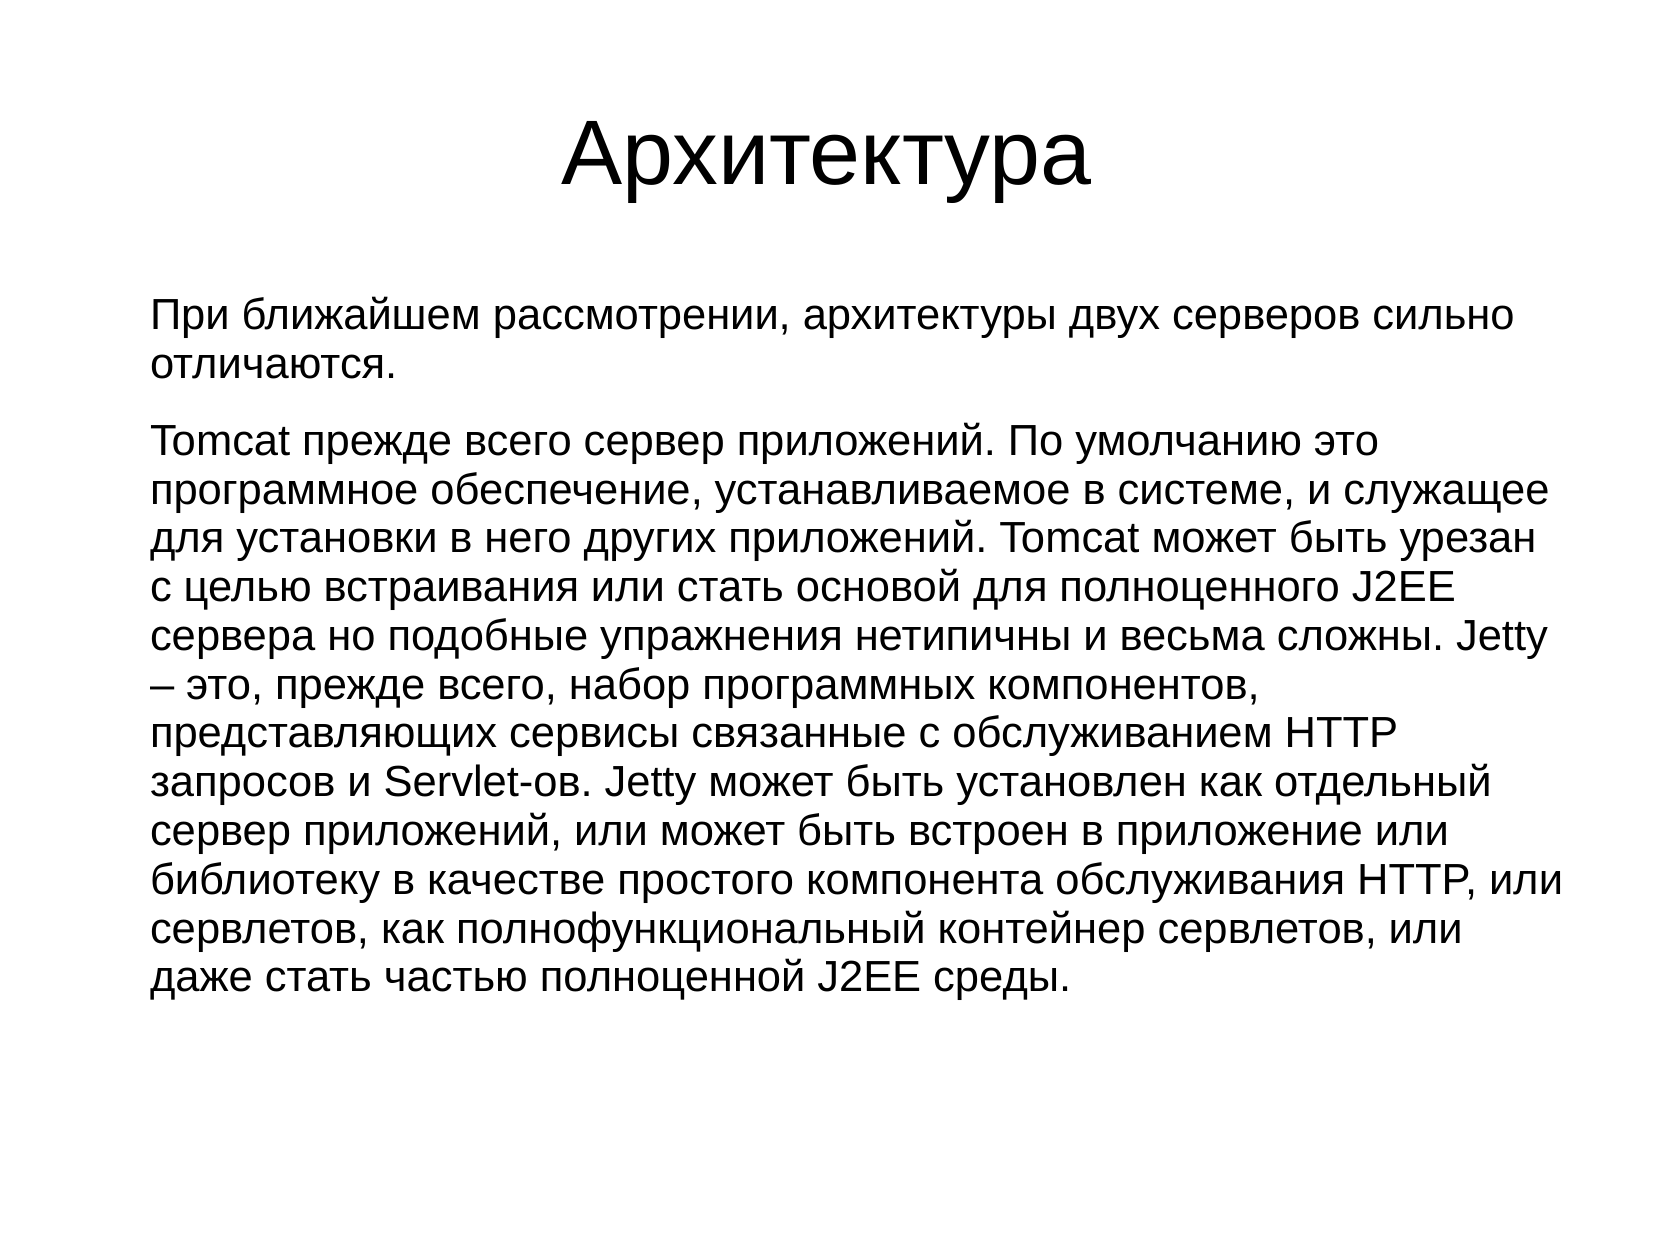

# Архитектура
При ближайшем рассмотрении, архитектуры двух серверов сильно отличаются.
Tomcat прежде всего сервер приложений. По умолчанию это программное обеспечение, устанавливаемое в системе, и служащее для установки в него других приложений. Tomcat может быть урезан с целью встраивания или стать основой для полноценного J2EE сервера но подобные упражнения нетипичны и весьма сложны. Jetty – это, прежде всего, набор программных компонентов, представляющих сервисы связанные с обслуживанием HTTP запросов и Servlet-ов. Jetty может быть установлен как отдельный сервер приложений, или может быть встроен в приложение или библиотеку в качестве простого компонента обслуживания HTTP, или сервлетов, как полнофункциональный контейнер сервлетов, или даже стать частью полноценной J2EE среды.